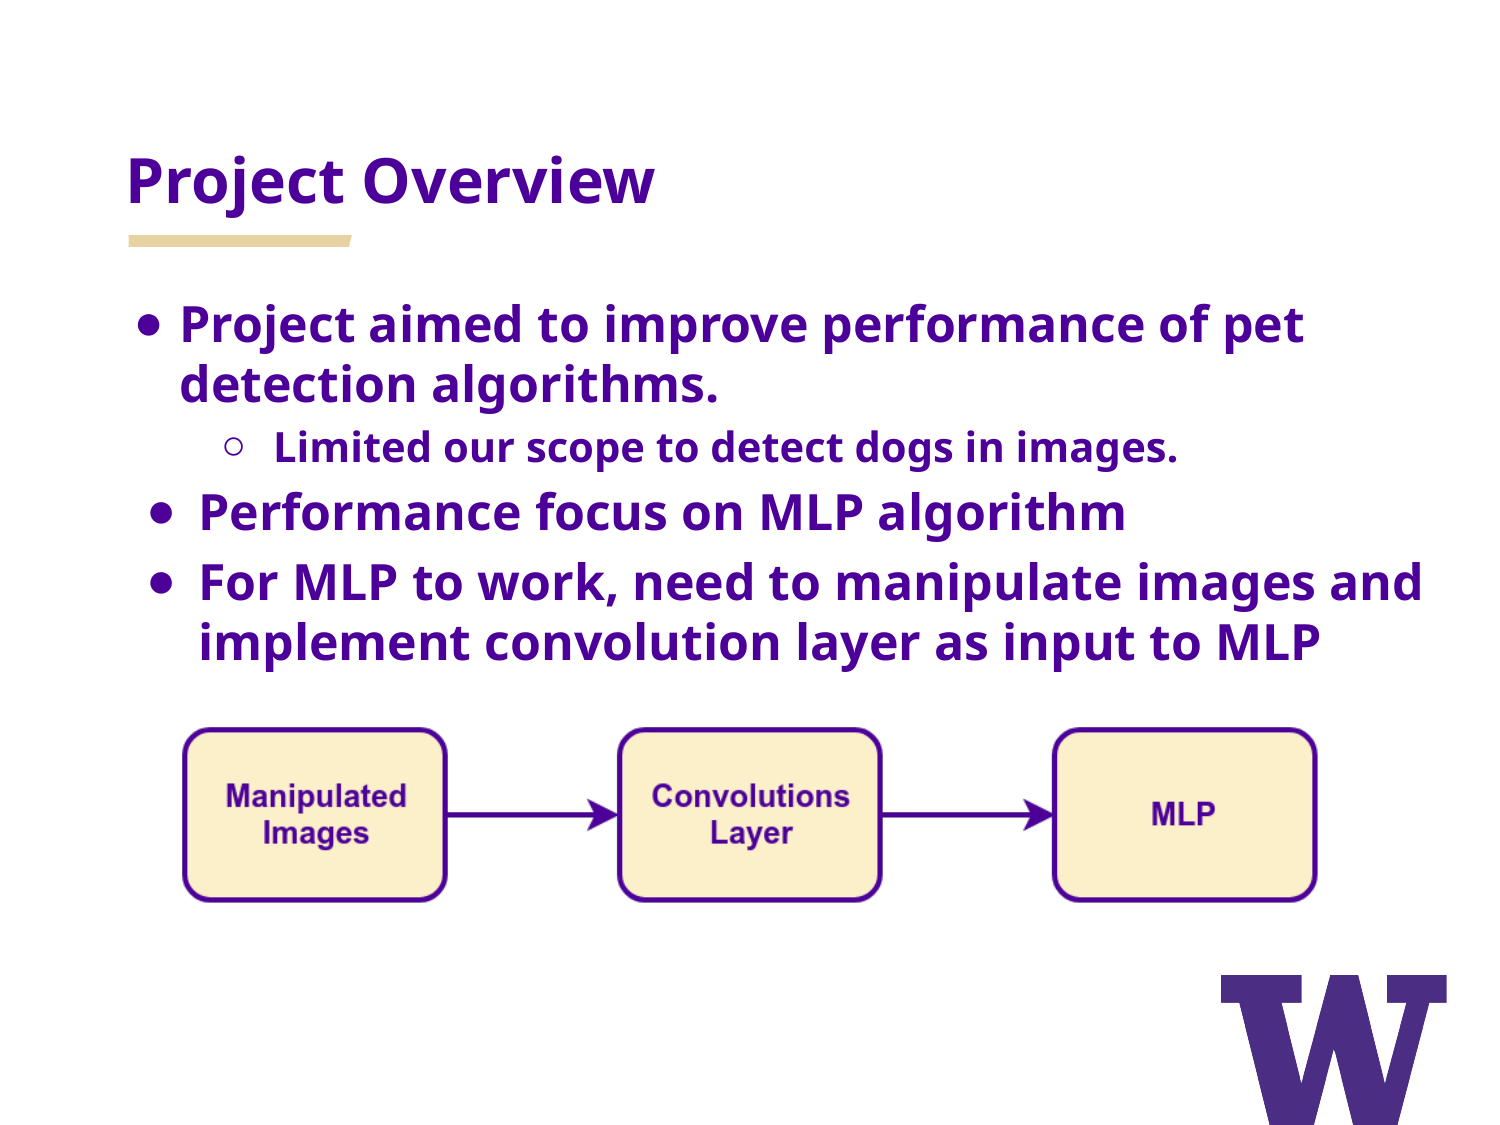

Project Overview
# Project aimed to improve performance of pet detection algorithms.
Limited our scope to detect dogs in images.
Performance focus on MLP algorithm
For MLP to work, need to manipulate images and implement convolution layer as input to MLP